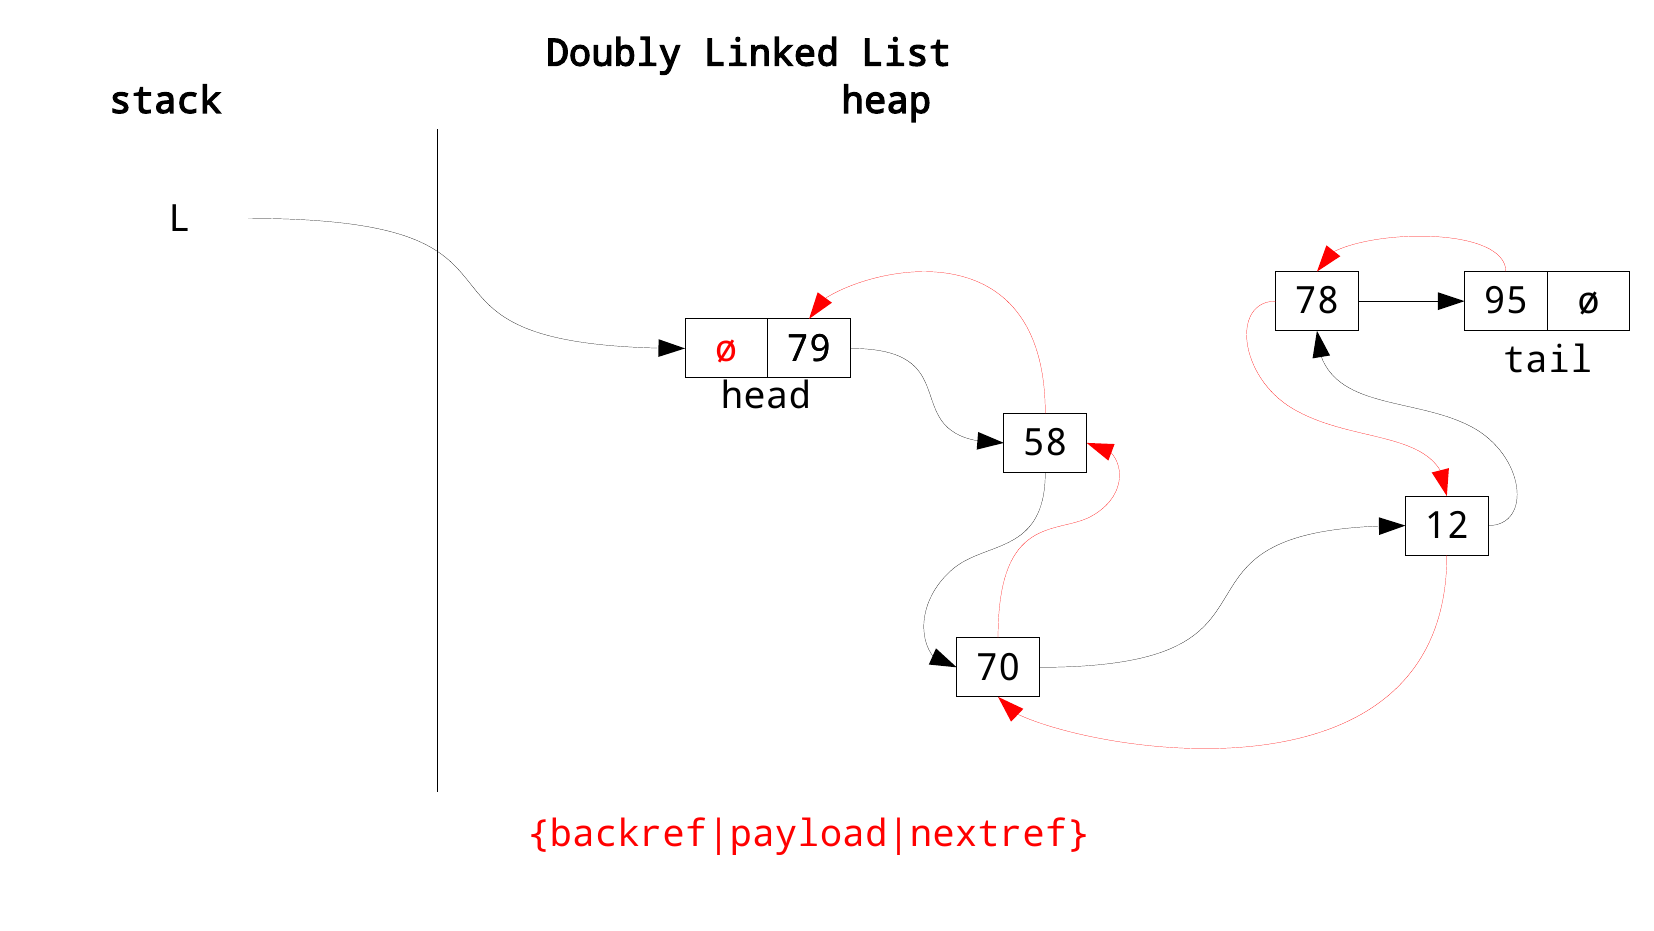

Doubly Linked List
stack
heap
L
78
95
ø
ø
79
79
tail
head
58
12
70
{backref|payload|nextref}